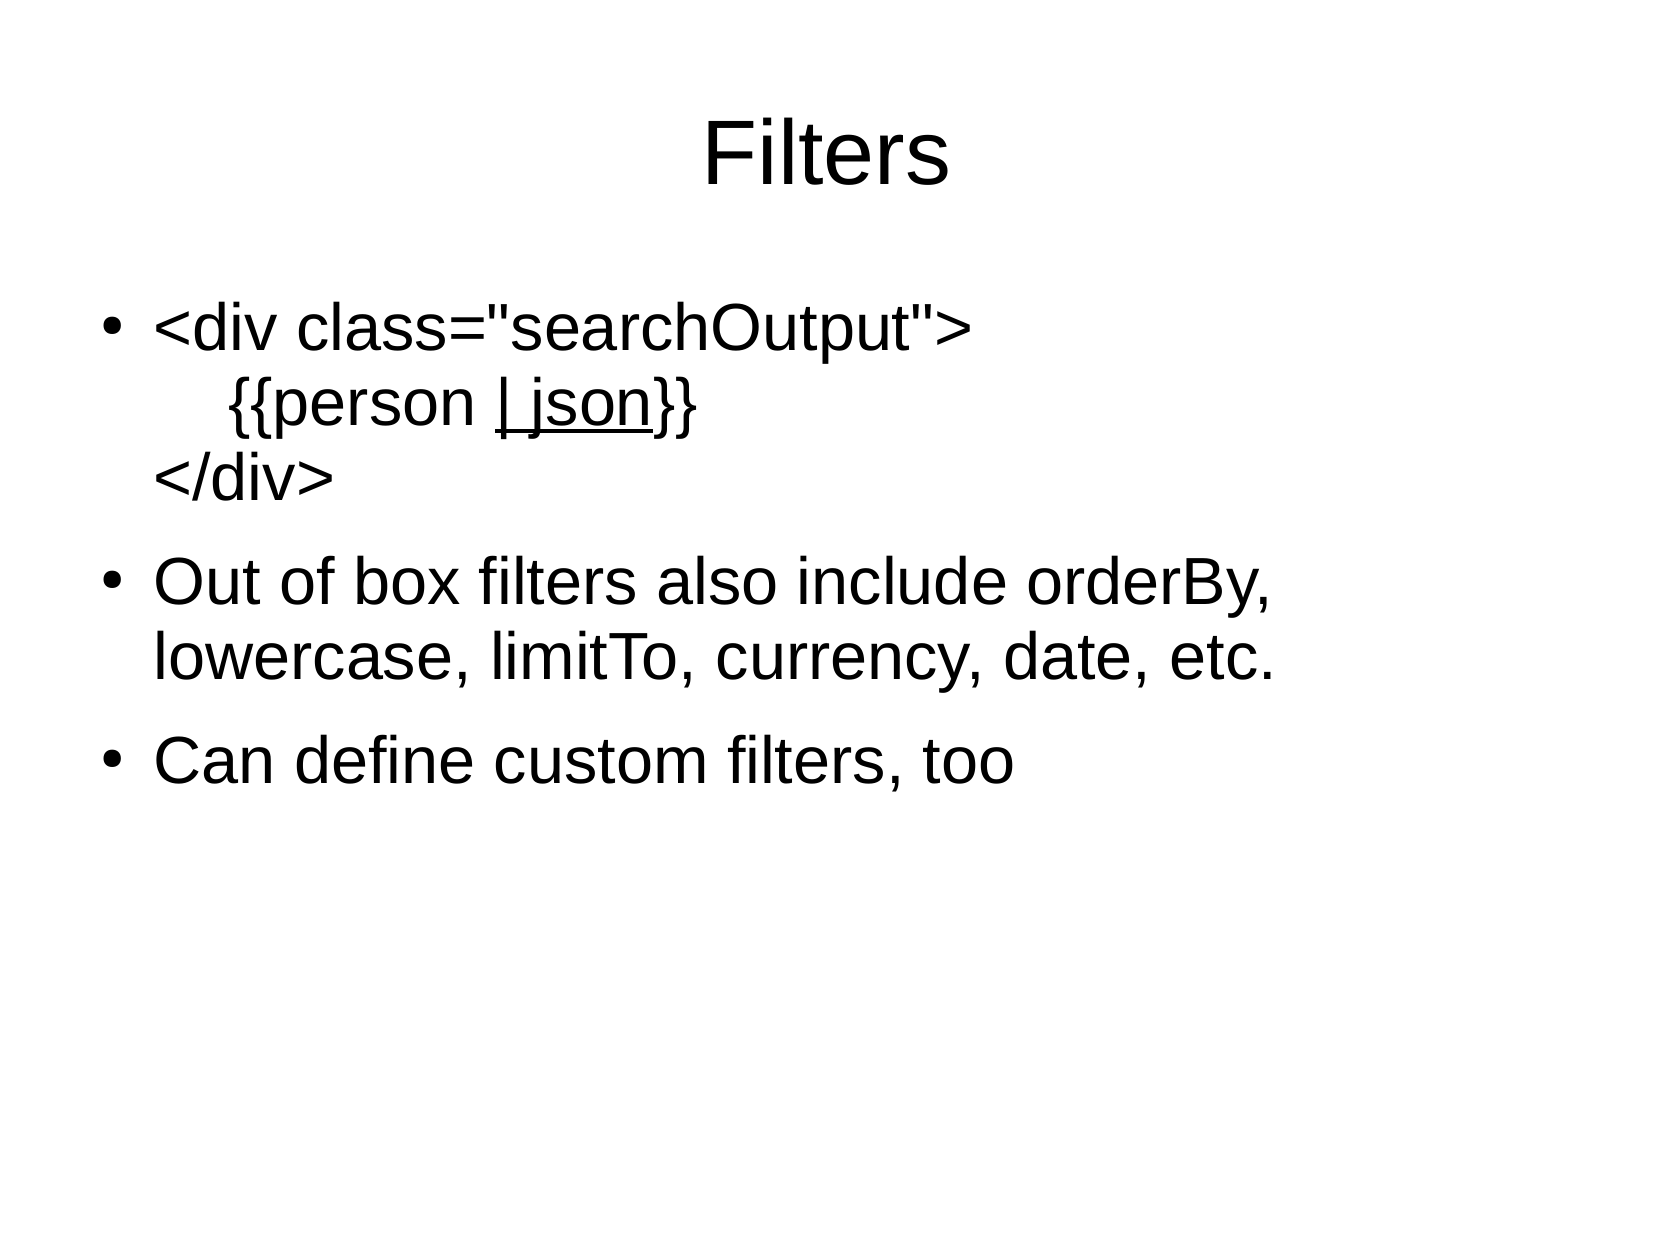

# Filters
<div class="searchOutput">
	{{person | json}}
</div>
Out of box filters also include orderBy, lowercase, limitTo, currency, date, etc.
Can define custom filters, too